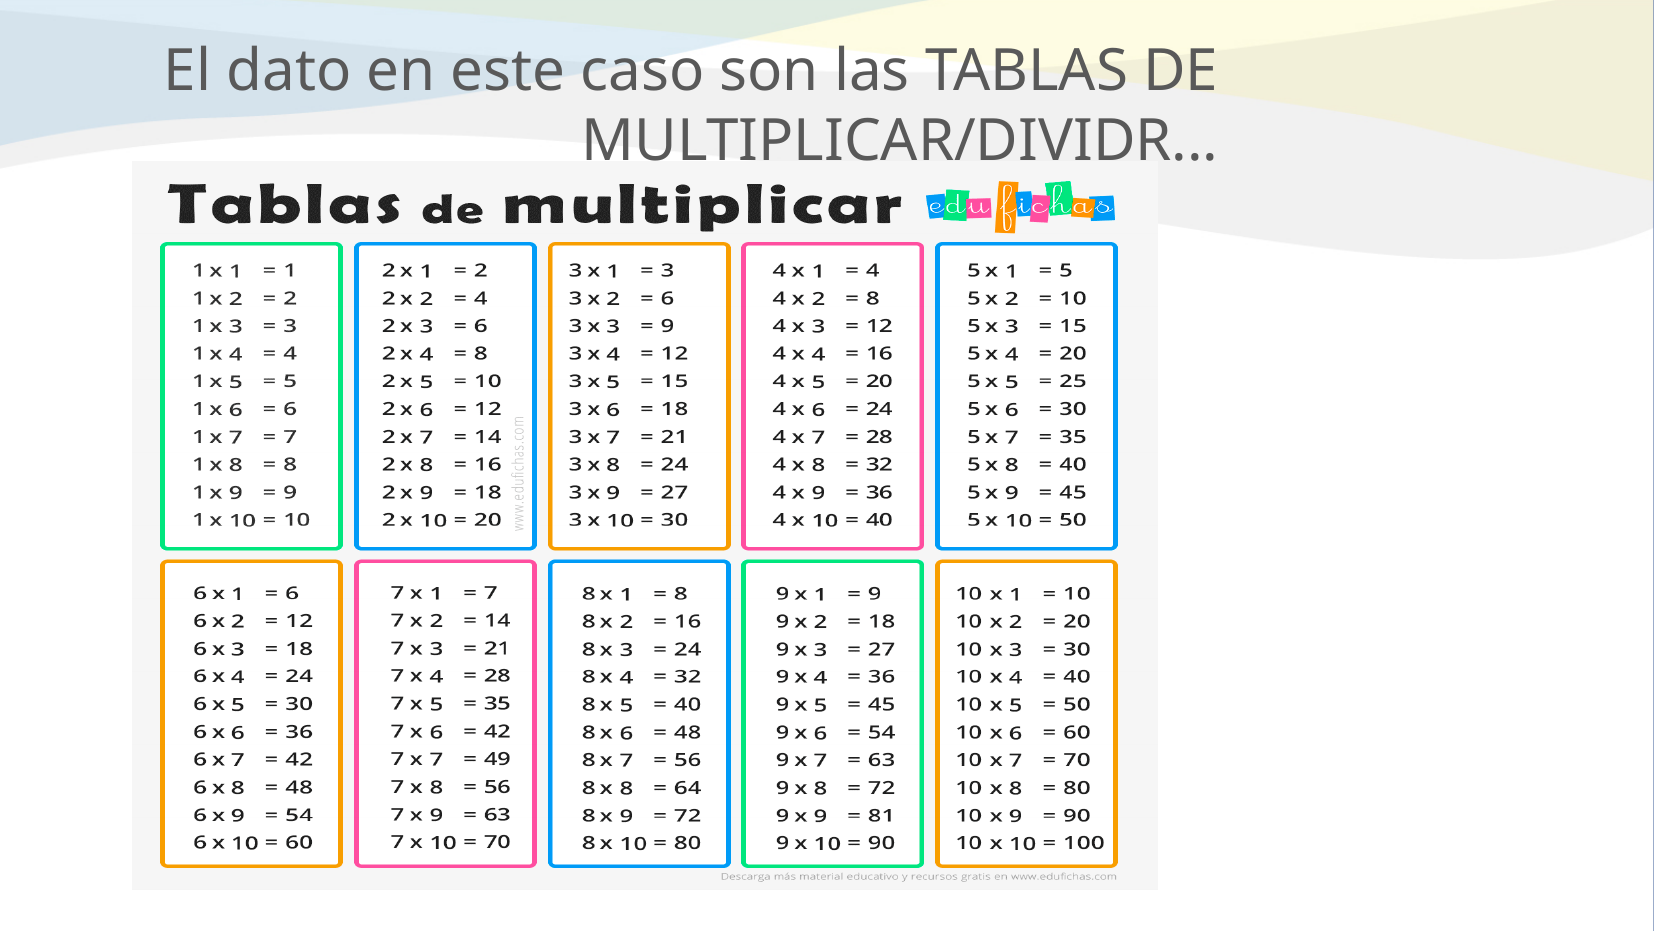

El dato en este caso son las TABLAS DE MULTIPLICAR/DIVIDR...